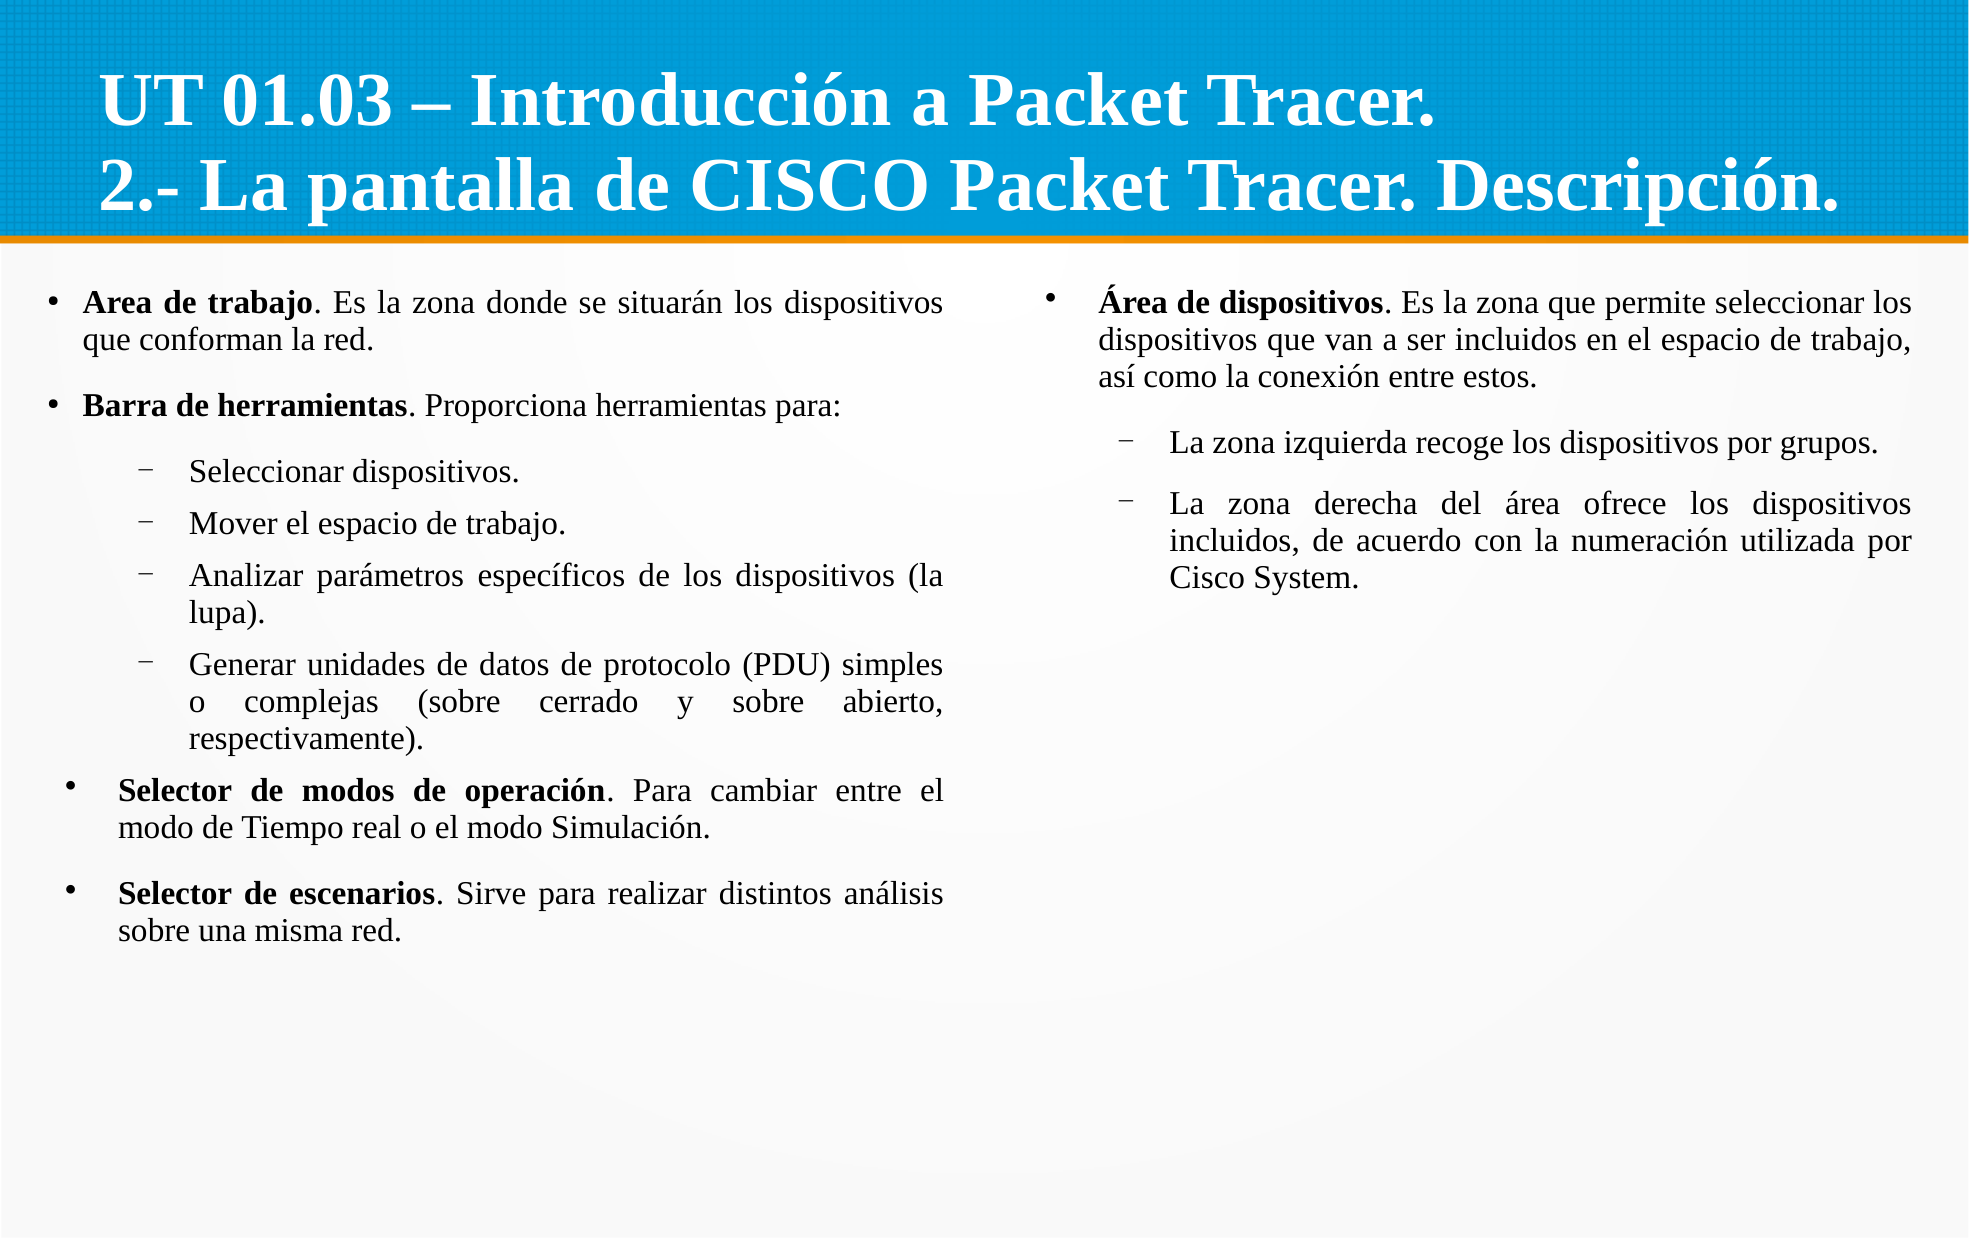

# UT 01.03 – Introducción a Packet Tracer. 2.- La pantalla de CISCO Packet Tracer. Descripción.
Area de trabajo. Es la zona donde se situarán los dispositivos que conforman la red.
Barra de herramientas. Proporciona herramientas para:
Seleccionar dispositivos.
Mover el espacio de trabajo.
Analizar parámetros específicos de los dispositivos (la lupa).
Generar unidades de datos de protocolo (PDU) simples o complejas (sobre cerrado y sobre abierto, respectivamente).
Selector de modos de operación. Para cambiar entre el modo de Tiempo real o el modo Simulación.
Selector de escenarios. Sirve para realizar distintos análisis sobre una misma red.
Área de dispositivos. Es la zona que permite seleccionar los dispositivos que van a ser incluidos en el espacio de trabajo, así como la conexión entre estos.
La zona izquierda recoge los dispositivos por grupos.
La zona derecha del área ofrece los dispositivos incluidos, de acuerdo con la numeración utilizada por Cisco System.